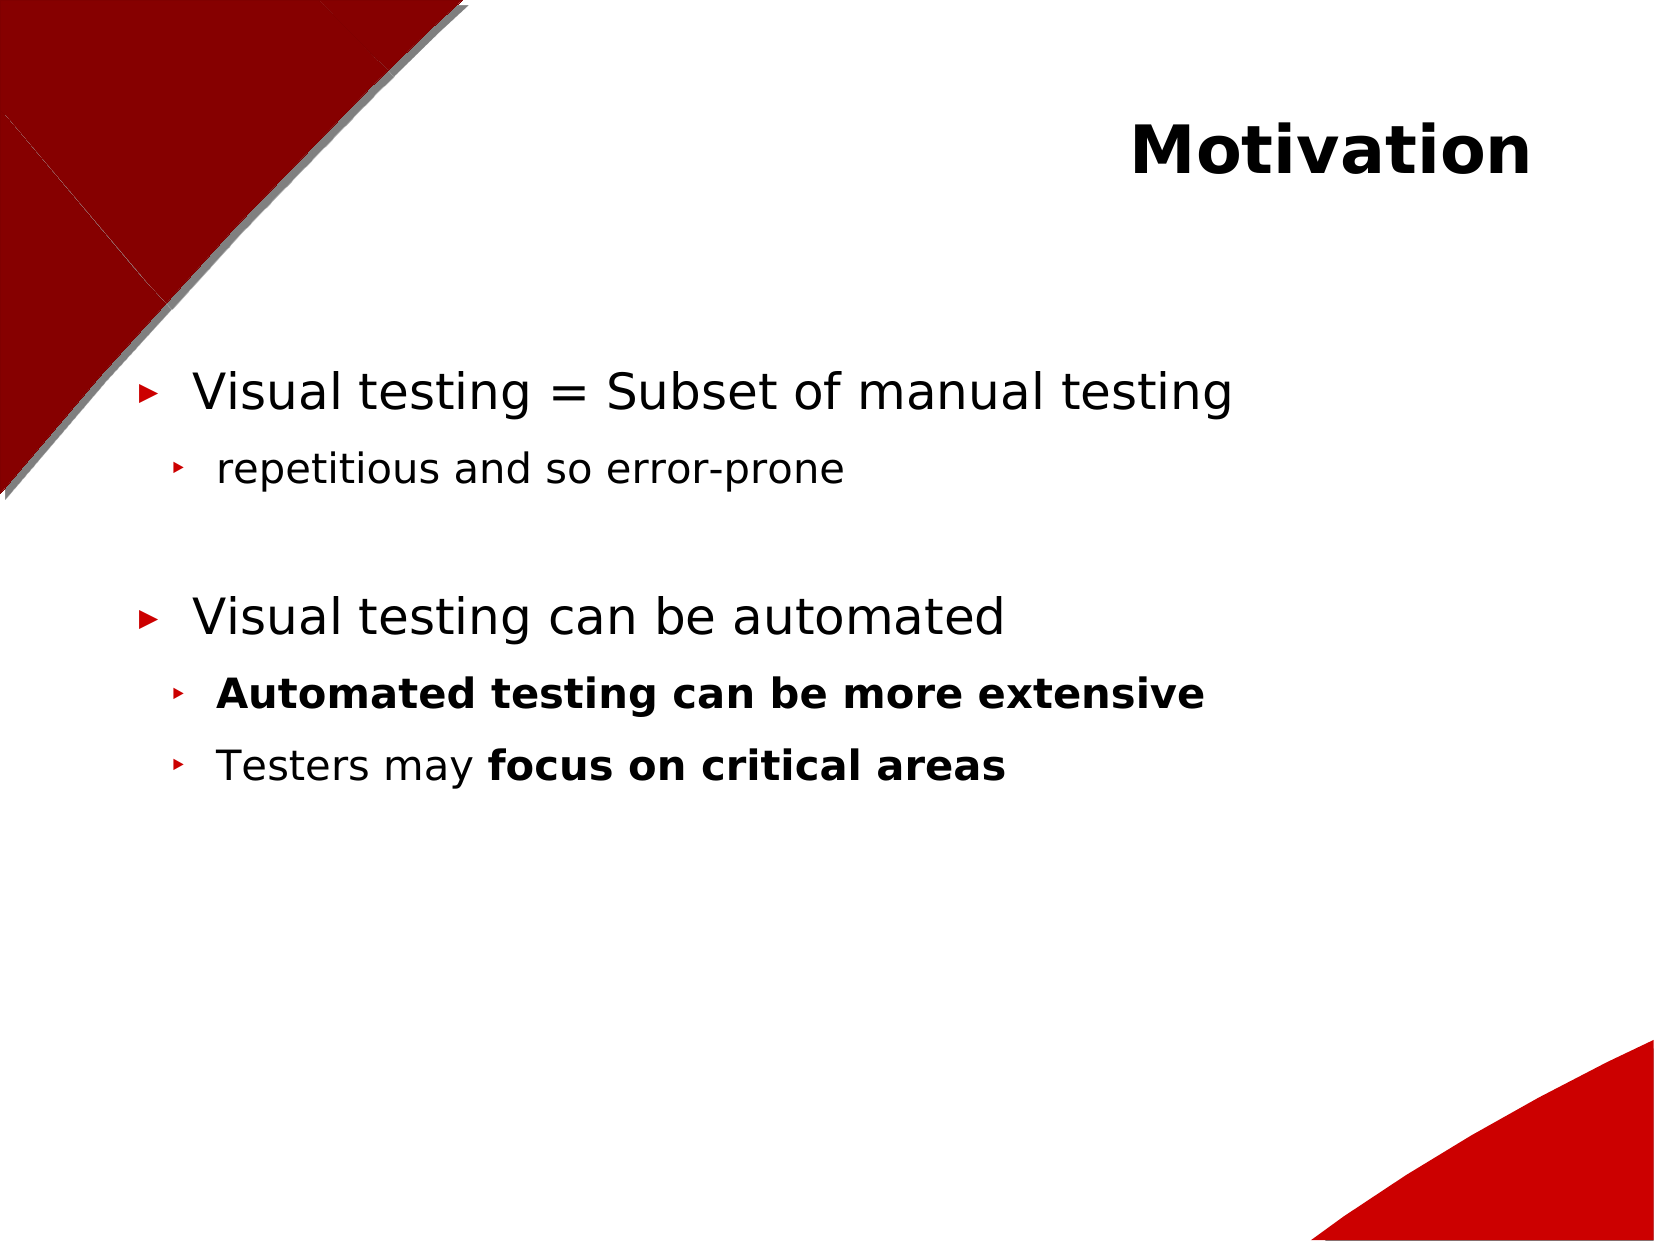

# Motivation
Visual testing = Subset of manual testing
repetitious and so error-prone
Visual testing can be automated
Automated testing can be more extensive
Testers may focus on critical areas